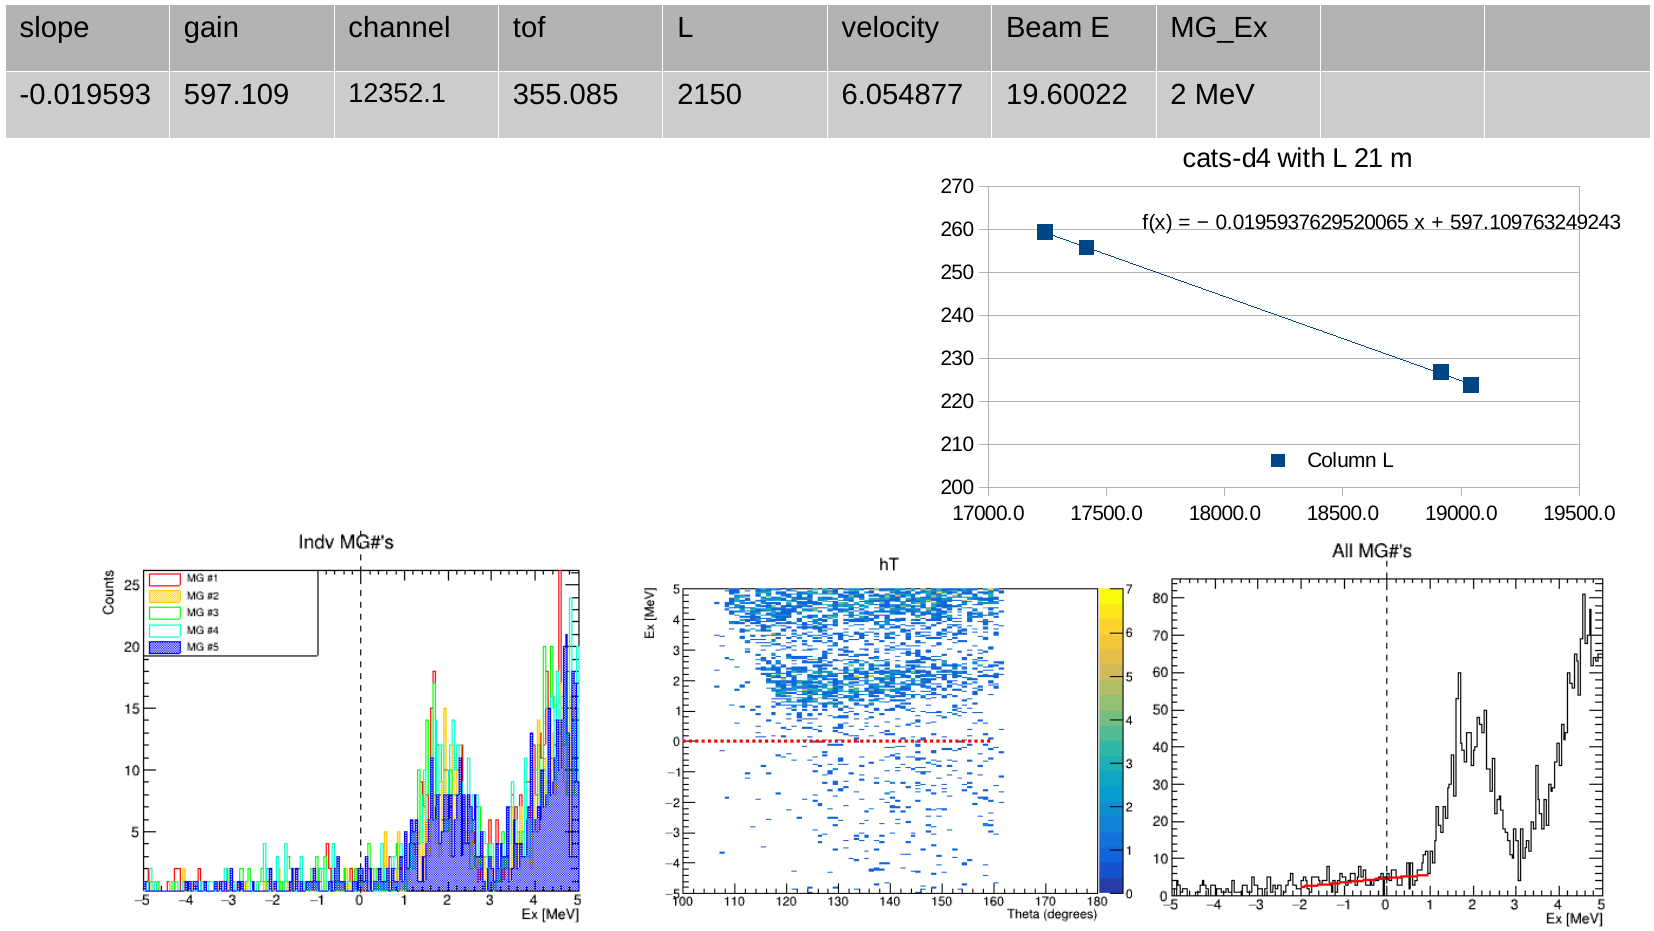

| slope | gain | channel | tof | L | velocity | Beam E | MG\_Ex | | |
| --- | --- | --- | --- | --- | --- | --- | --- | --- | --- |
| -0.019593 | 597.109 | 12352.1 | 355.085 | 2150 | 6.054877 | 19.60022 | 2 MeV | | |
### Chart: cats-d4 with L 21 m
| Category | Column L |
|---|---|